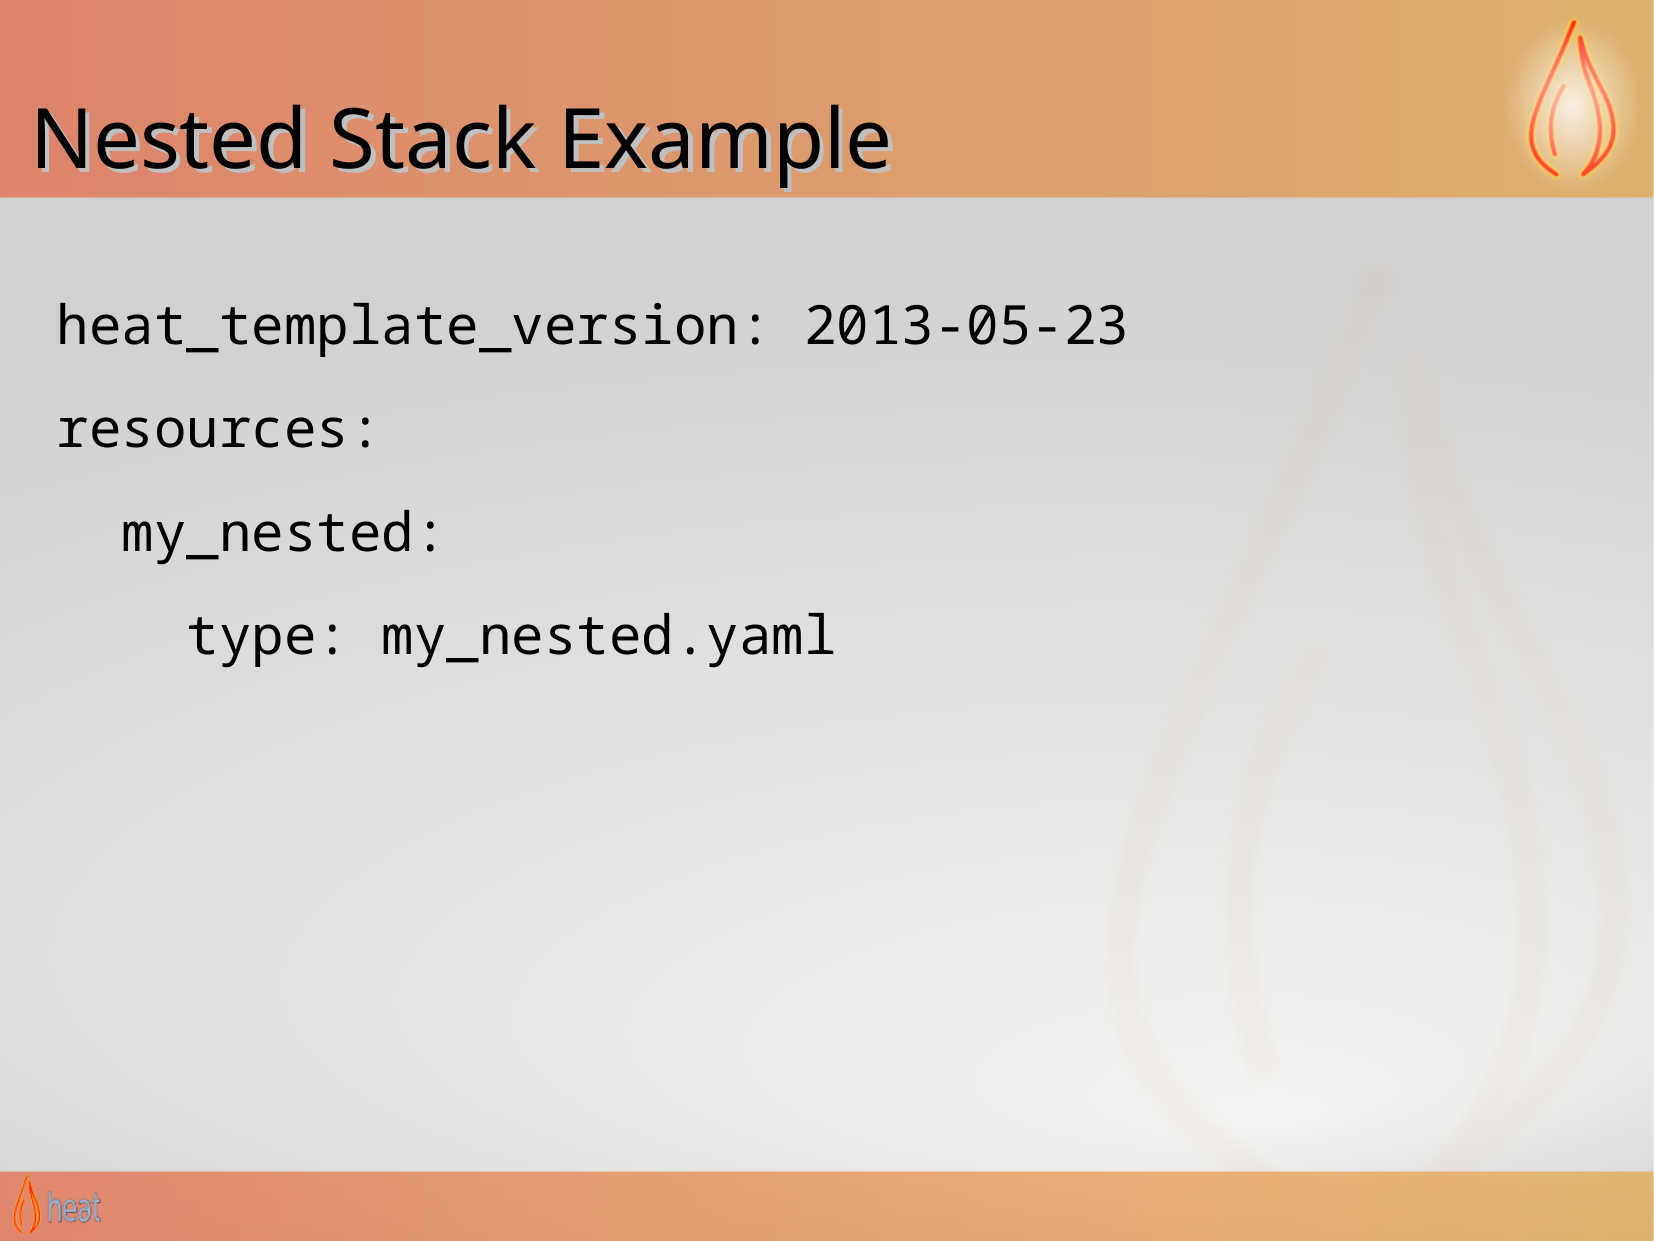

# Nested Stack Example
heat_template_version: 2013-05-23
resources:
 my_nested:
 type: my_nested.yaml